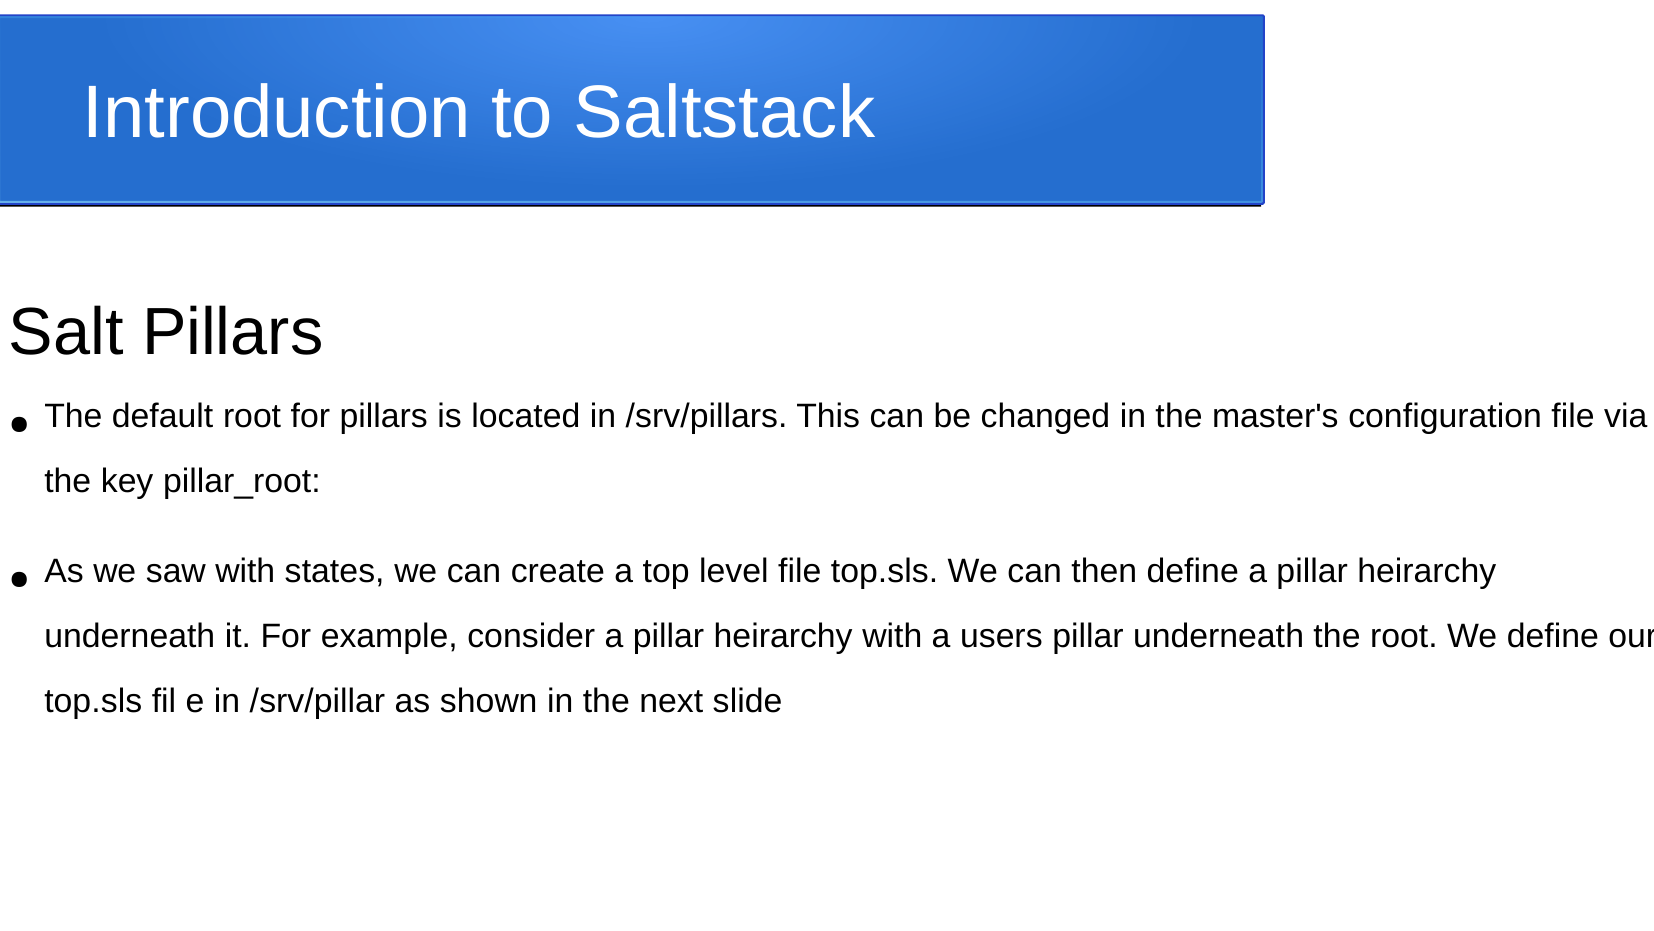

# Introduction to Saltstack
Salt Pillars
The default root for pillars is located in /srv/pillars. This can be changed in the master's configuration file via the key pillar_root:
As we saw with states, we can create a top level file top.sls. We can then define a pillar heirarchy underneath it. For example, consider a pillar heirarchy with a users pillar underneath the root. We define our top.sls fil e in /srv/pillar as shown in the next slide